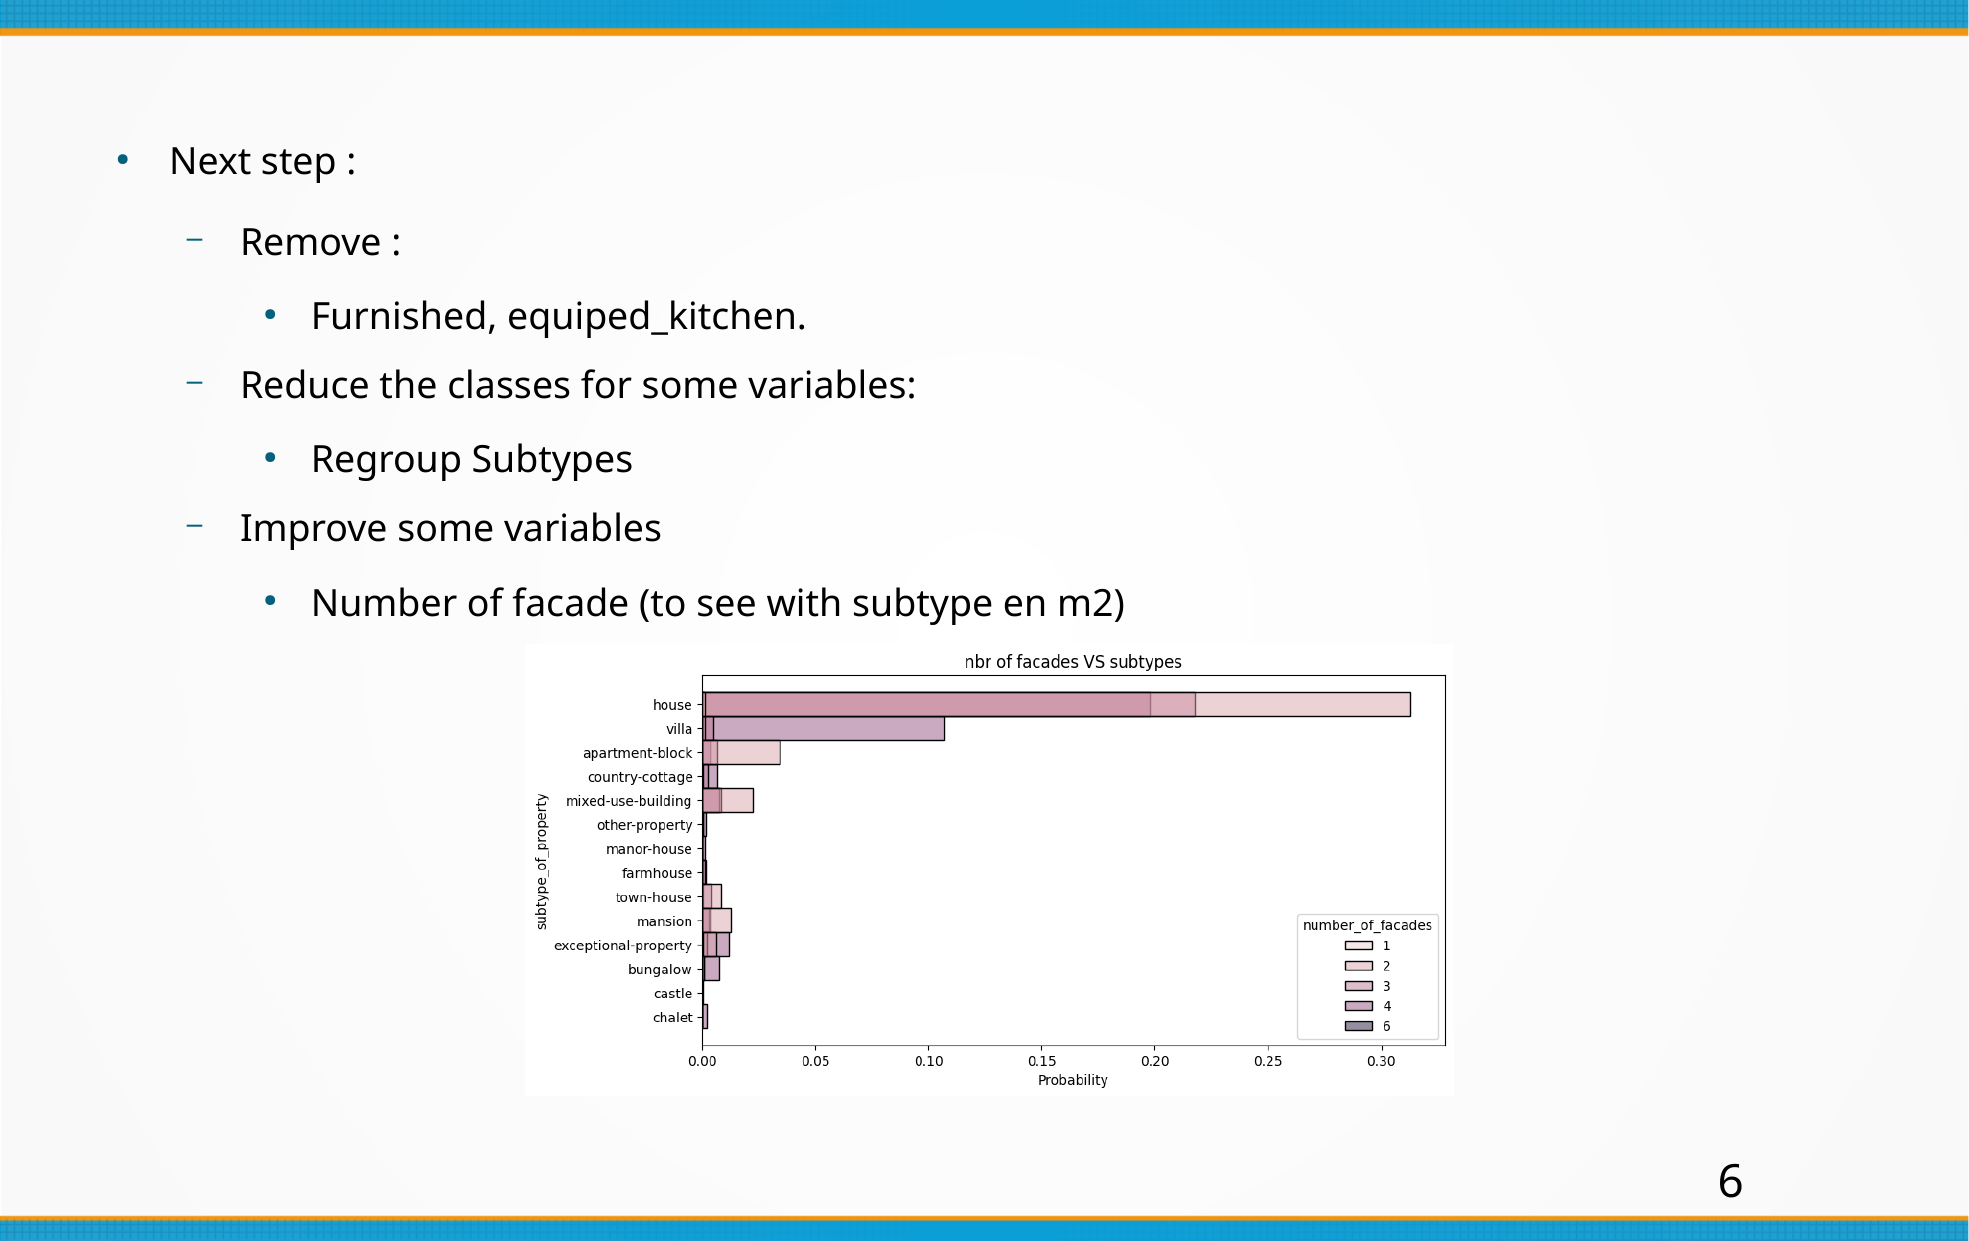

# Next step :
Remove :
Furnished, equiped_kitchen.
Reduce the classes for some variables:
Regroup Subtypes
Improve some variables
Number of facade (to see with subtype en m2)